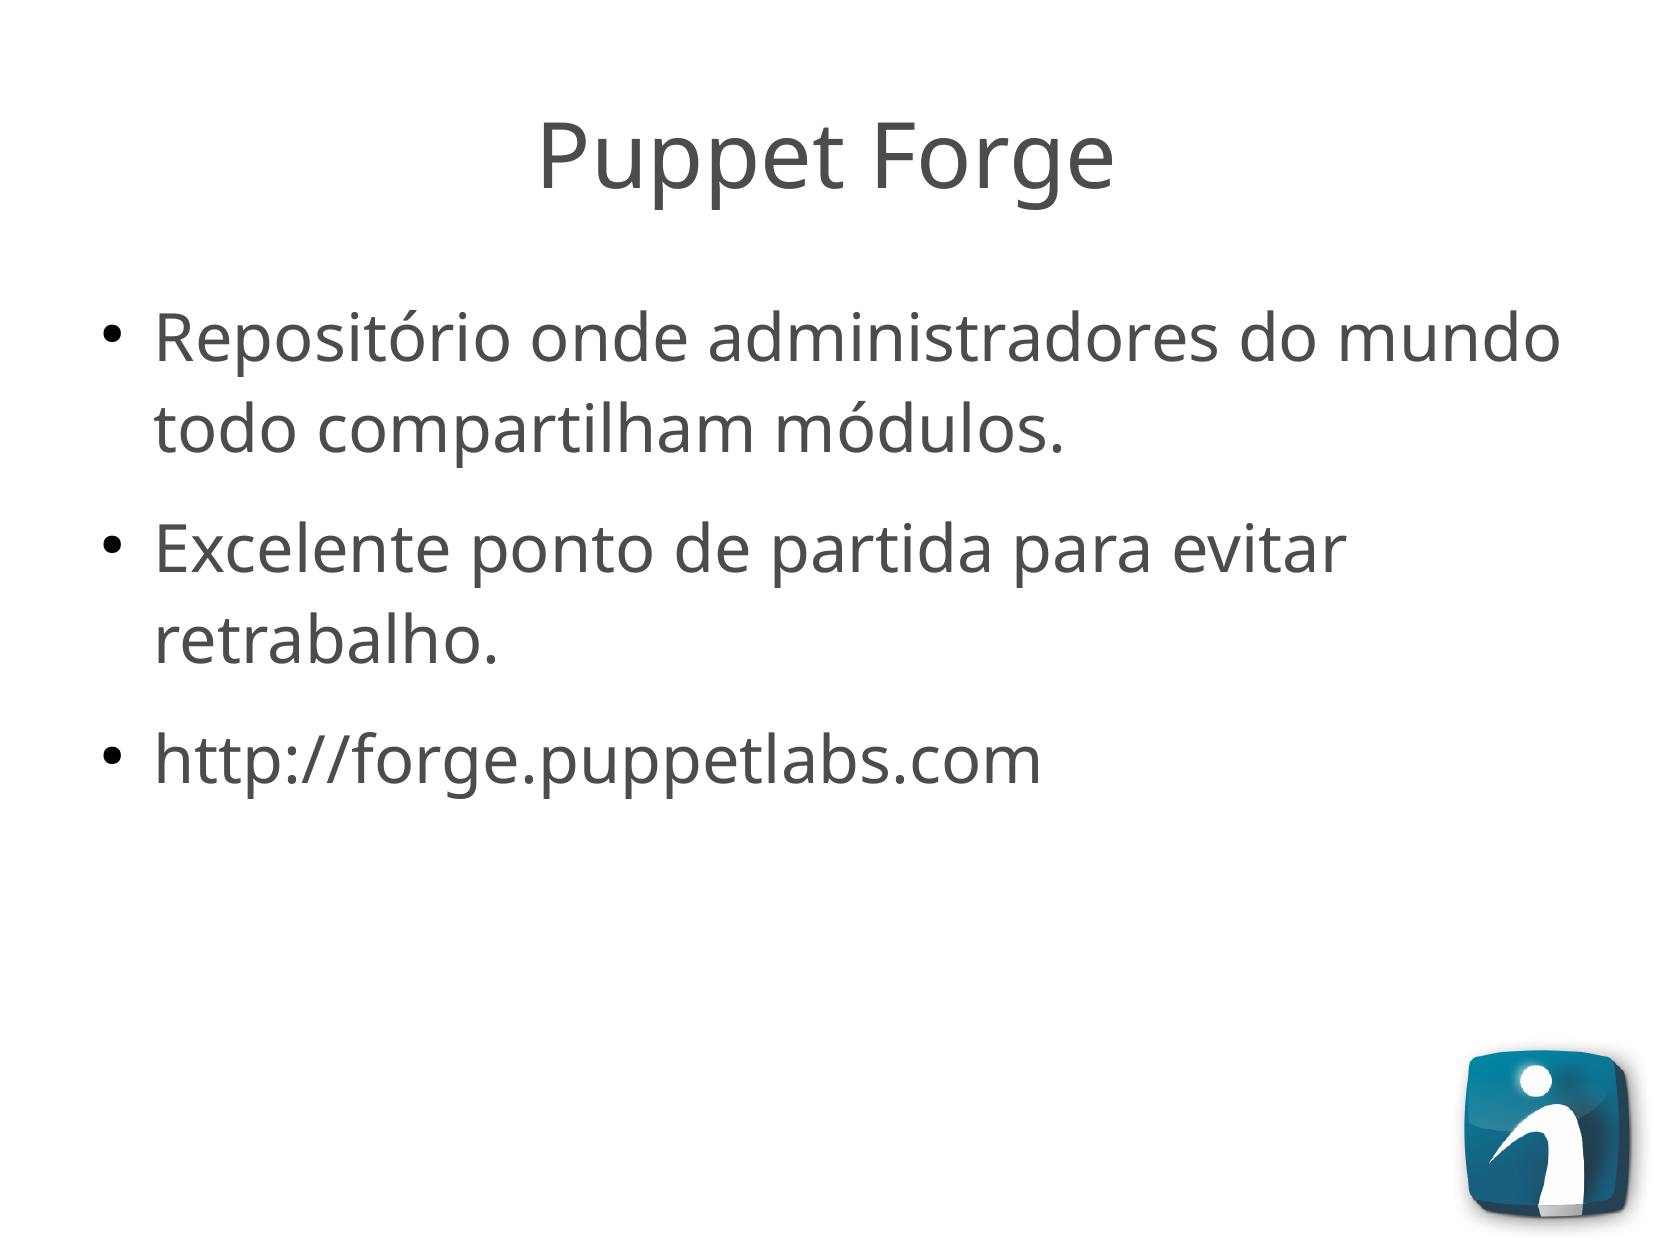

# Puppet Forge
Repositório onde administradores do mundo todo compartilham módulos.
Excelente ponto de partida para evitar retrabalho.
http://forge.puppetlabs.com